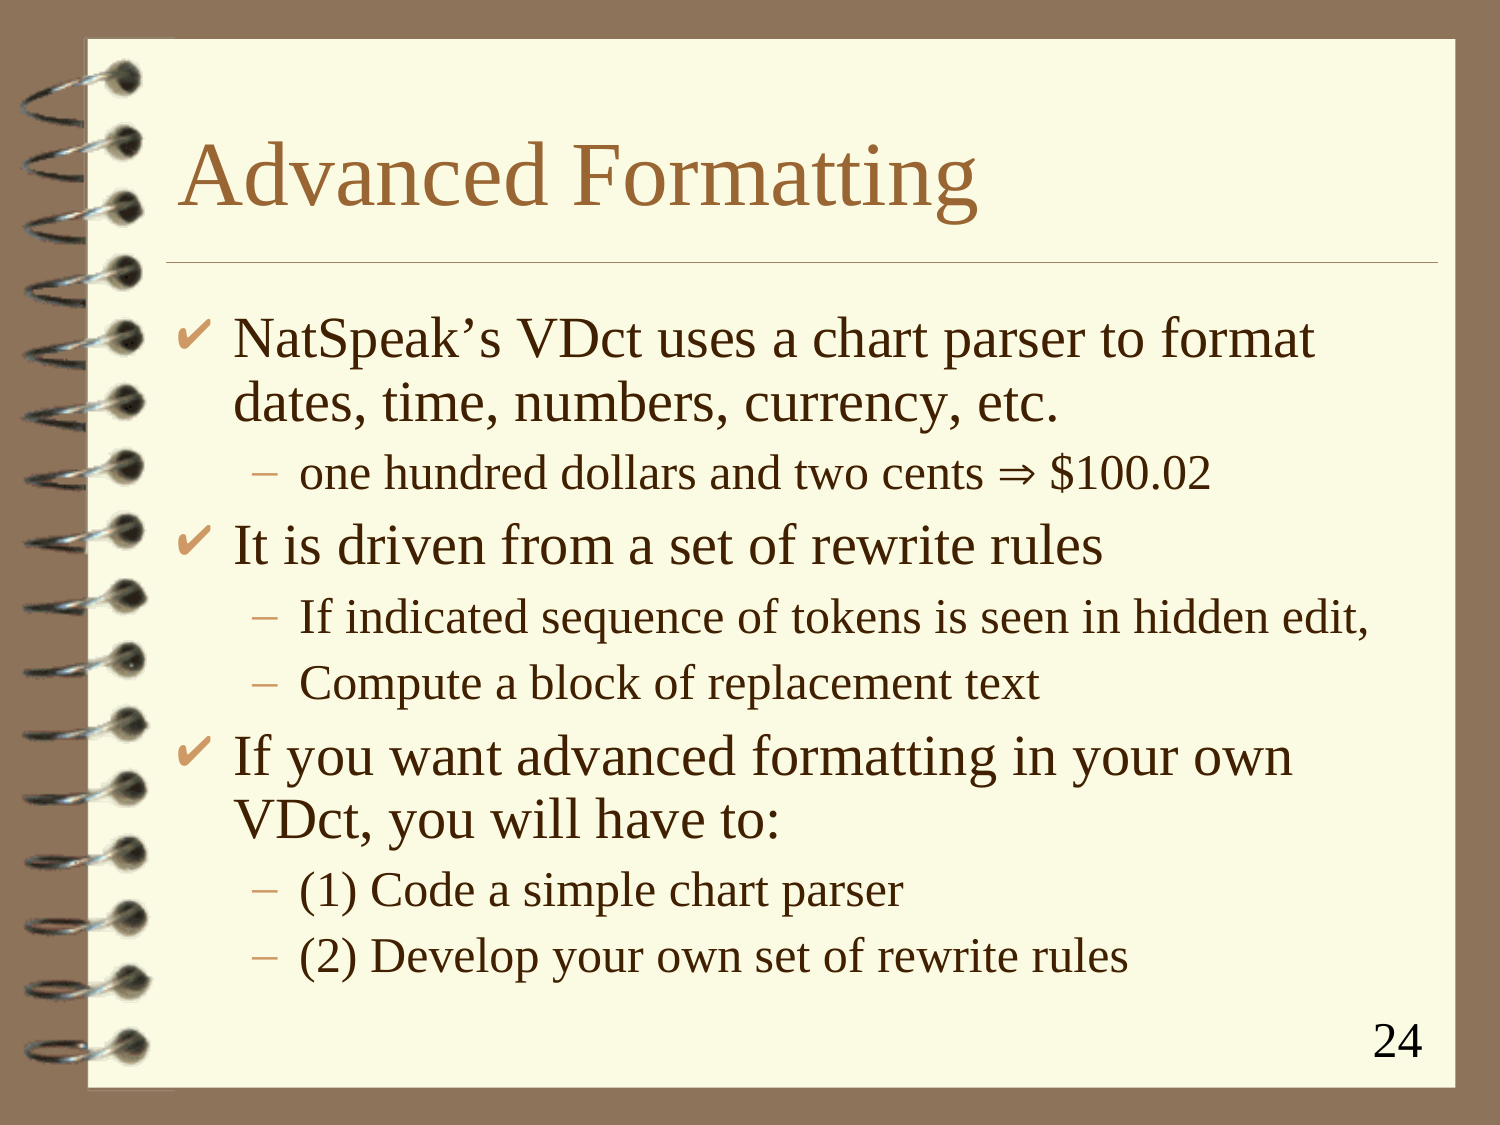

# Advanced Formatting
NatSpeak’s VDct uses a chart parser to format dates, time, numbers, currency, etc.
one hundred dollars and two cents  $100.02
It is driven from a set of rewrite rules
If indicated sequence of tokens is seen in hidden edit,
Compute a block of replacement text
If you want advanced formatting in your own VDct, you will have to:
(1) Code a simple chart parser
(2) Develop your own set of rewrite rules
24